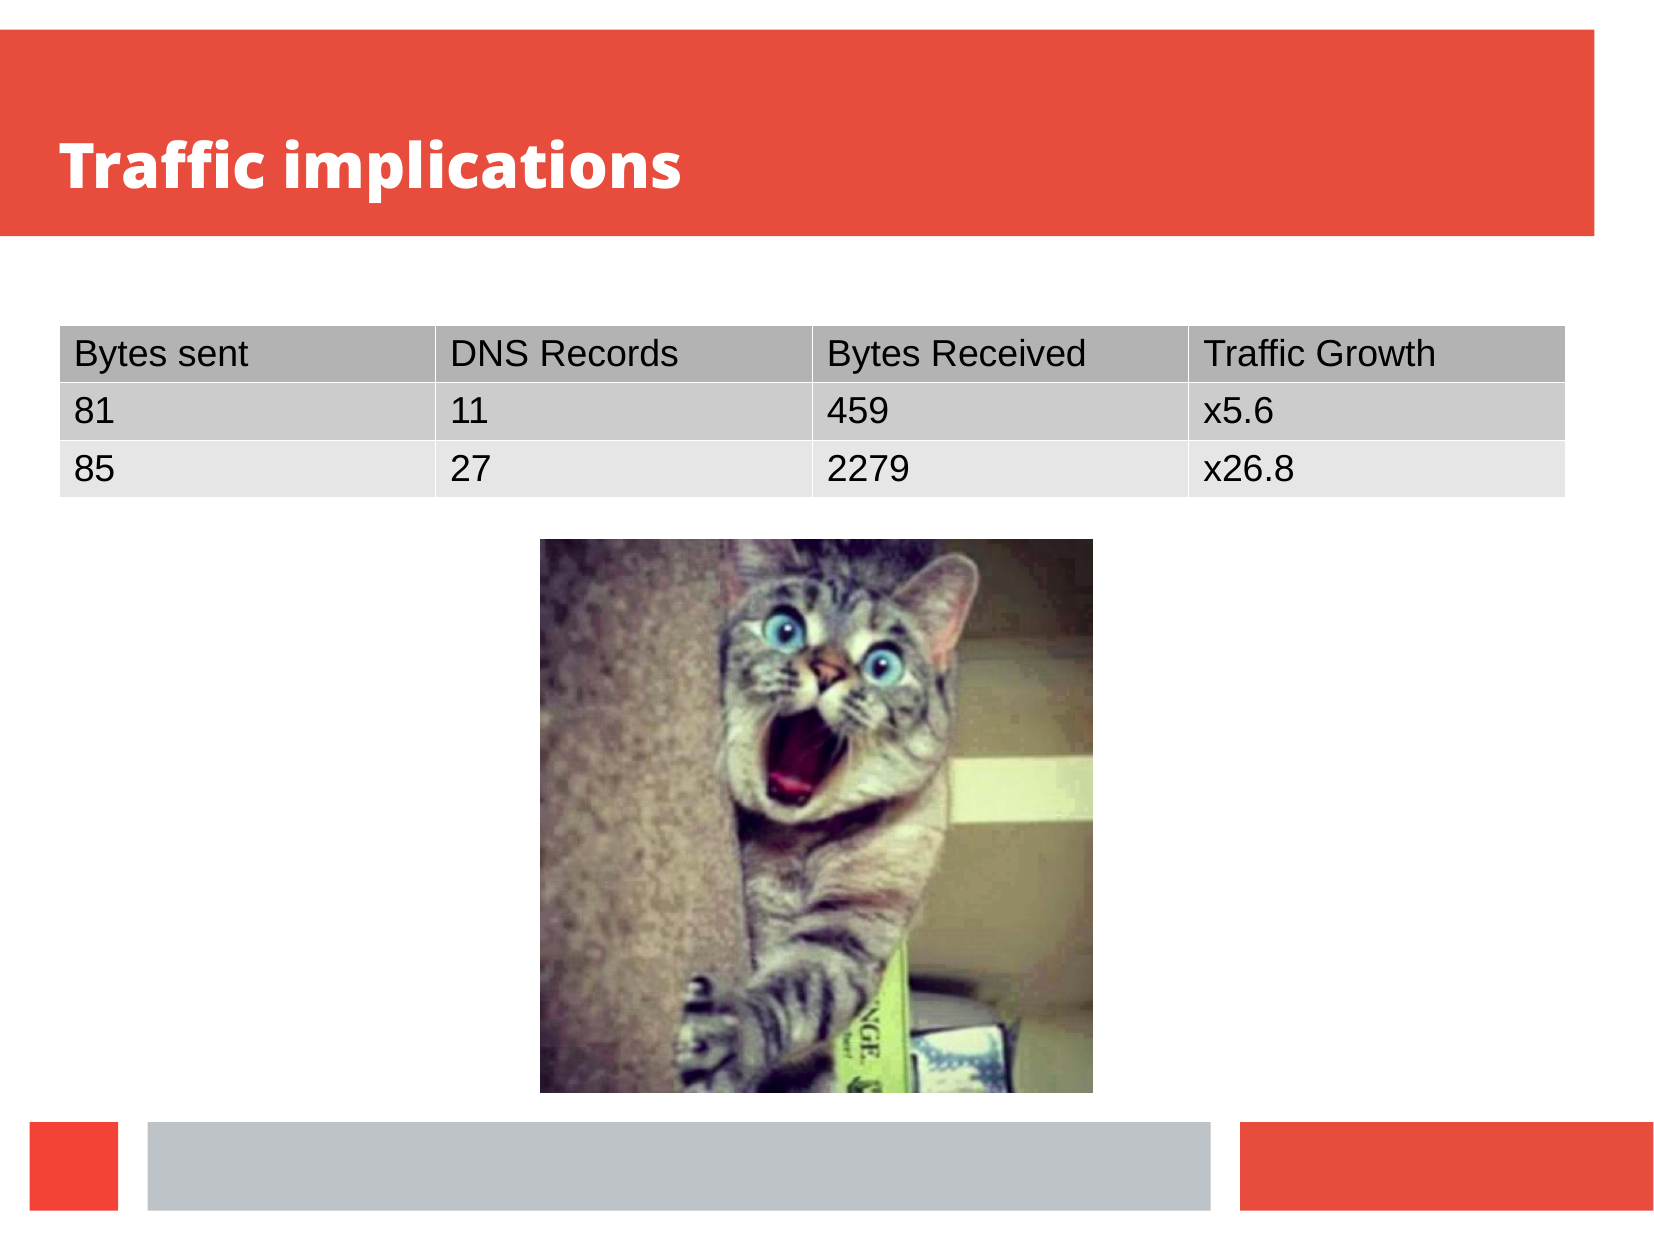

# Traffic implications
| Bytes sent | DNS Records | Bytes Received | Traffic Growth |
| --- | --- | --- | --- |
| 81 | 11 | 459 | x5.6 |
| 85 | 27 | 2279 | x26.8 |